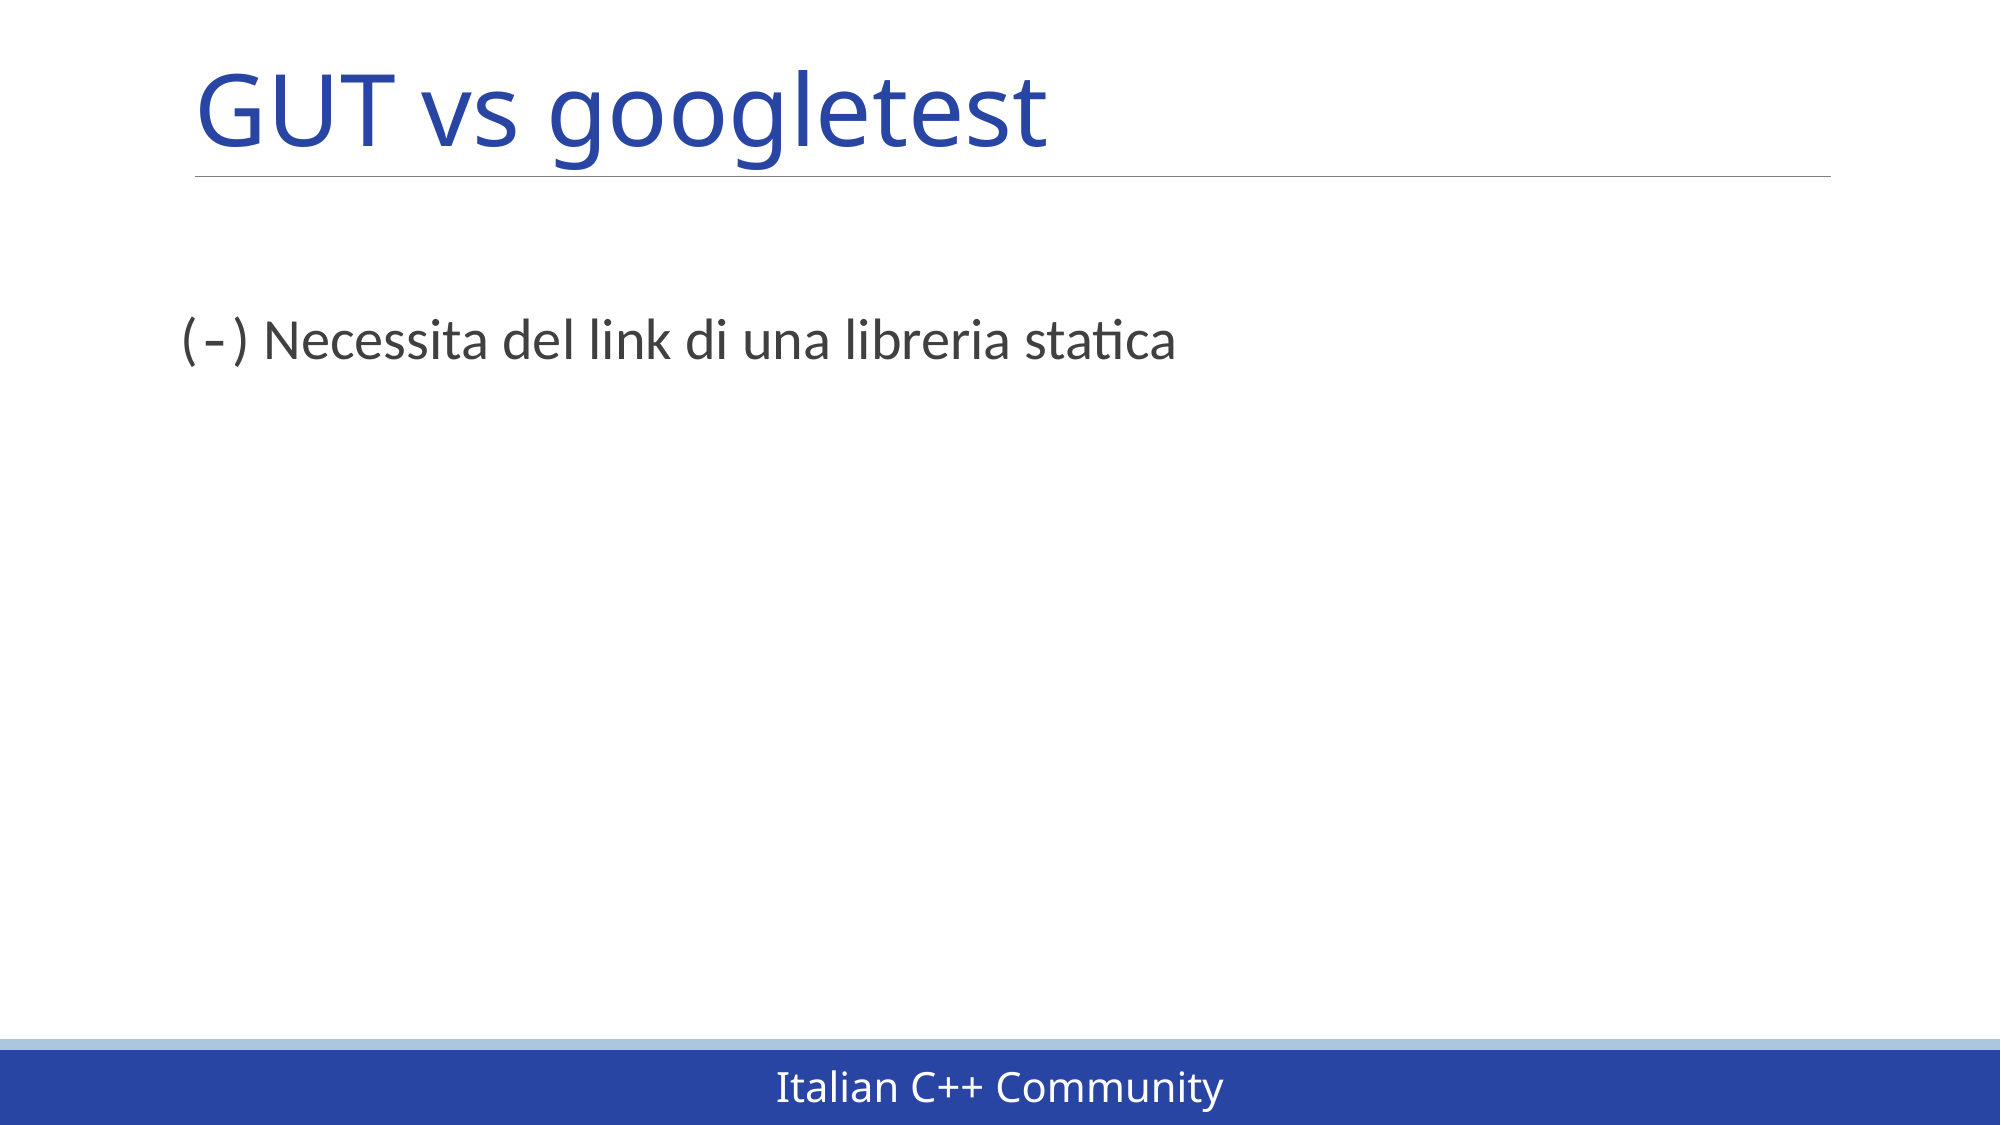

# GUT vs googletest
(-) Necessita del link di una libreria statica